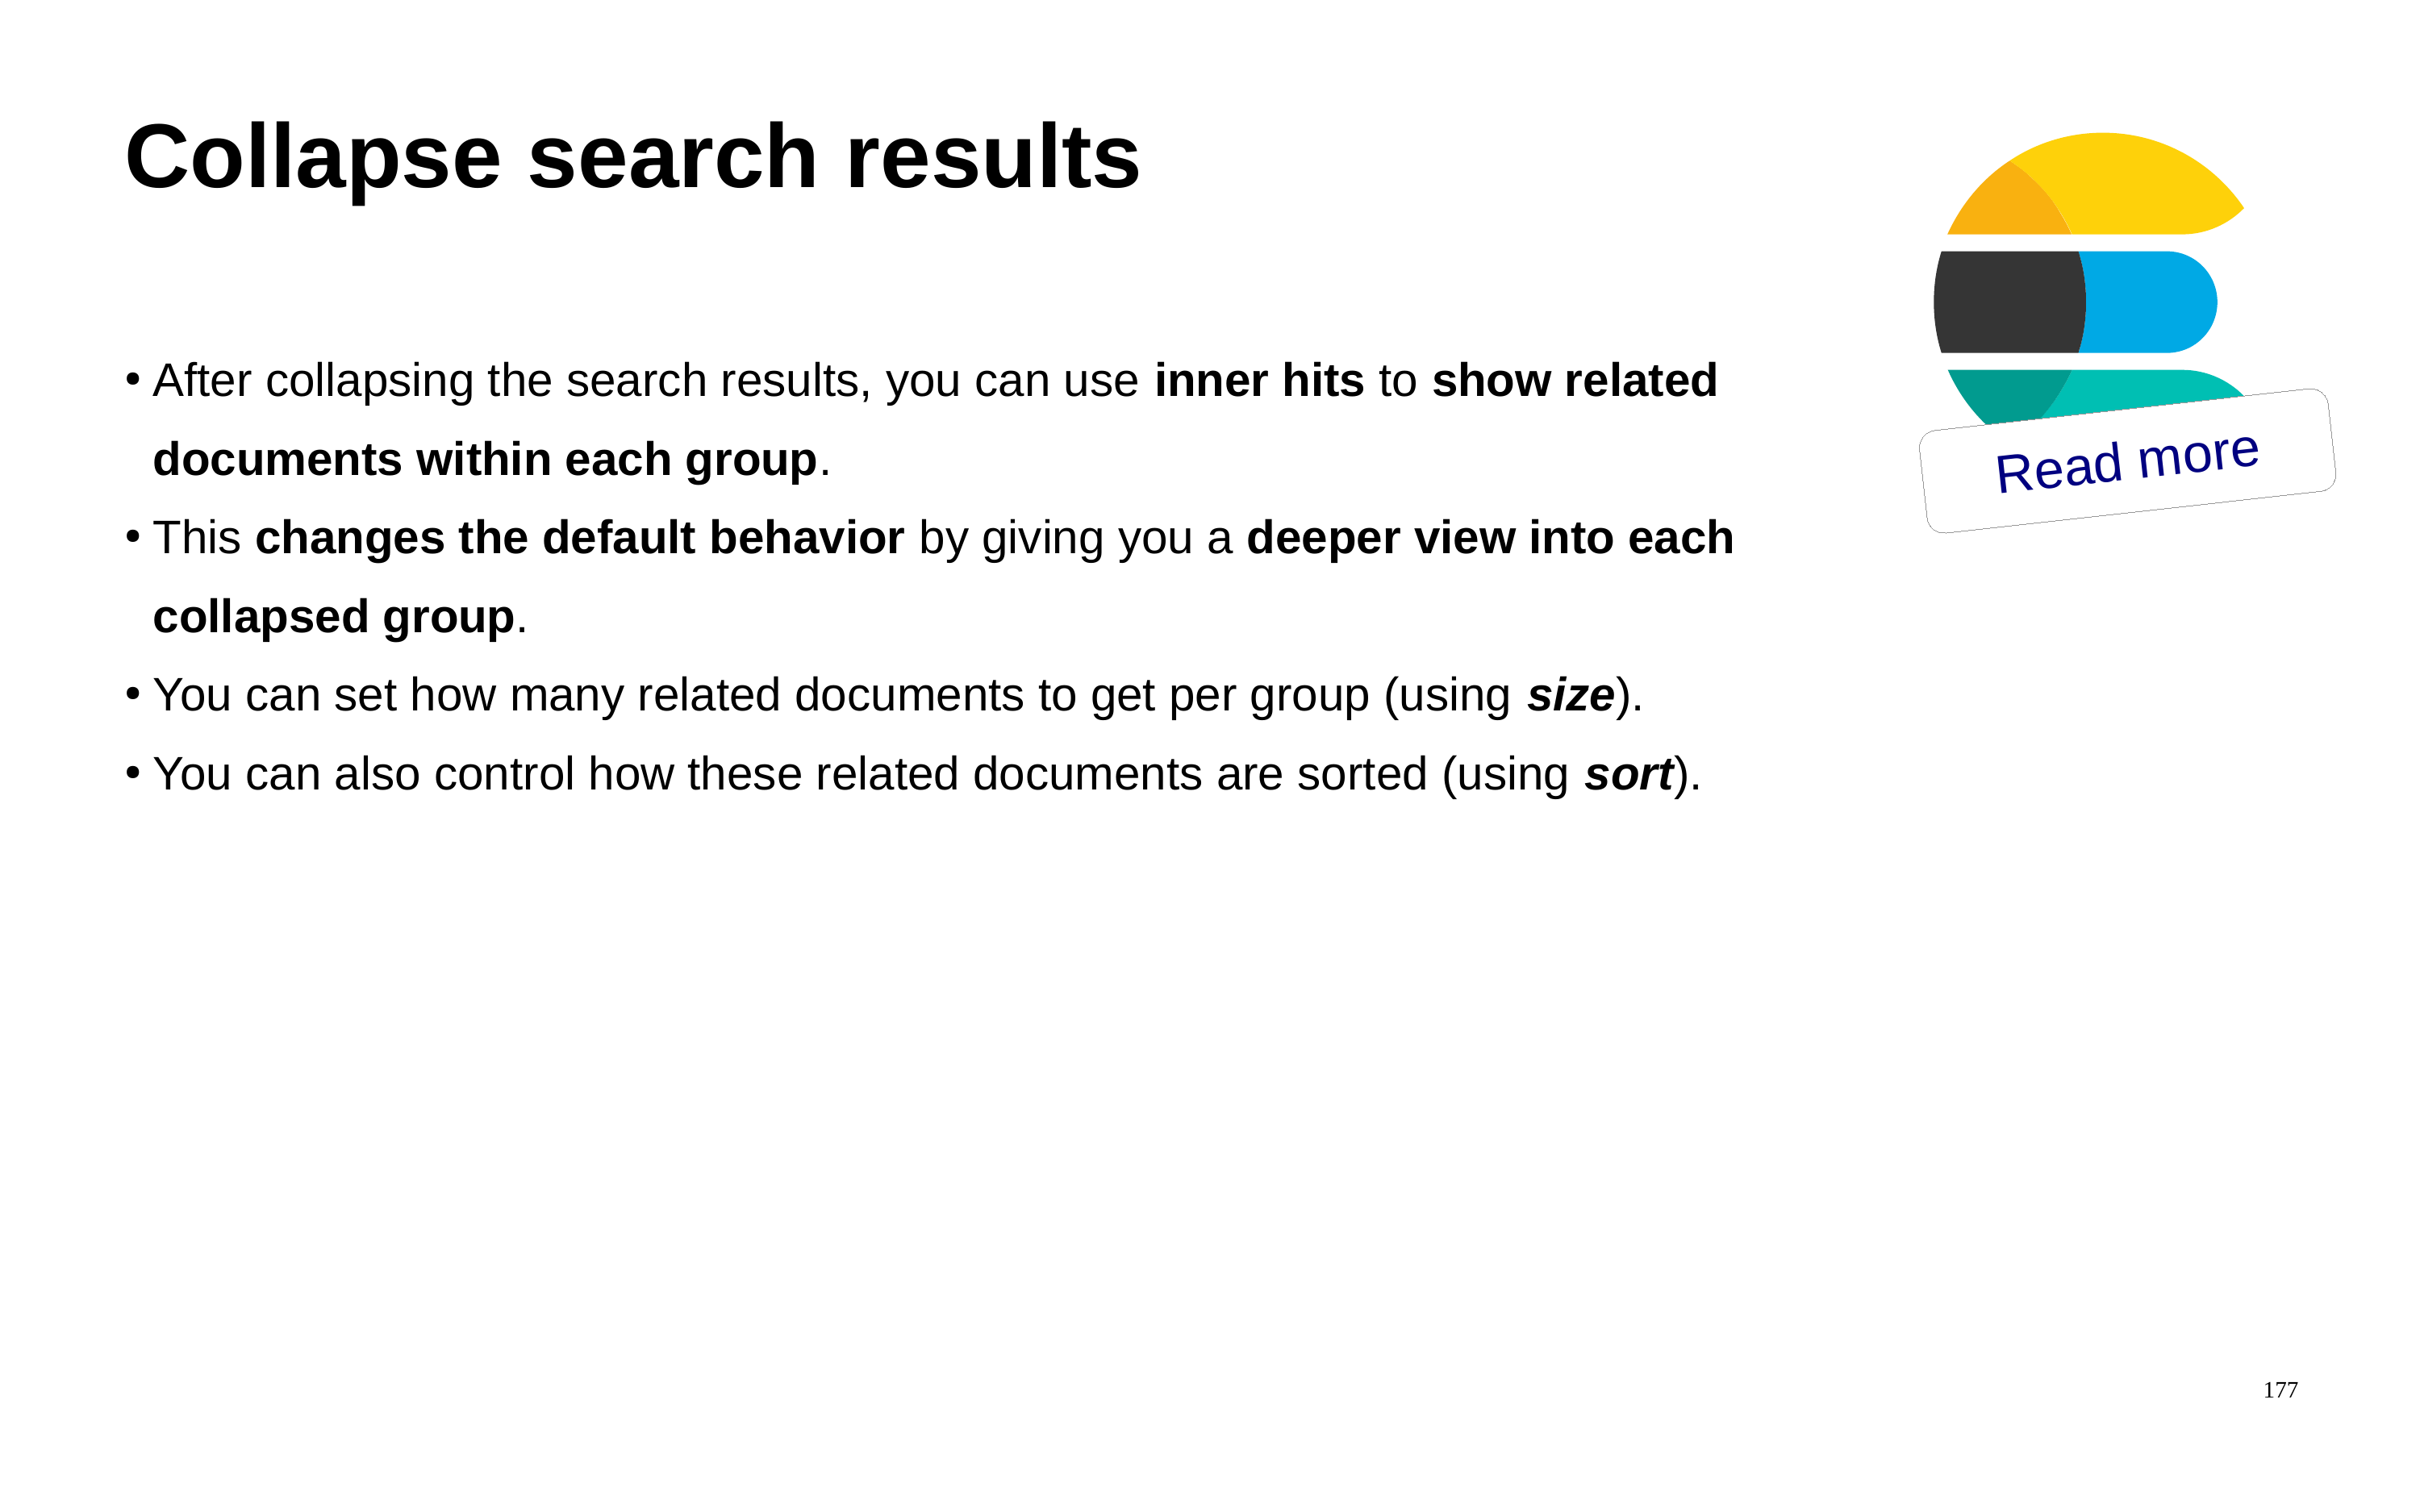

Collapse search results
After collapsing the search results, you can use inner hits to show related documents within each group.
This changes the default behavior by giving you a deeper view into each collapsed group.
You can set how many related documents to get per group (using size).
You can also control how these related documents are sorted (using sort).
Read more
177